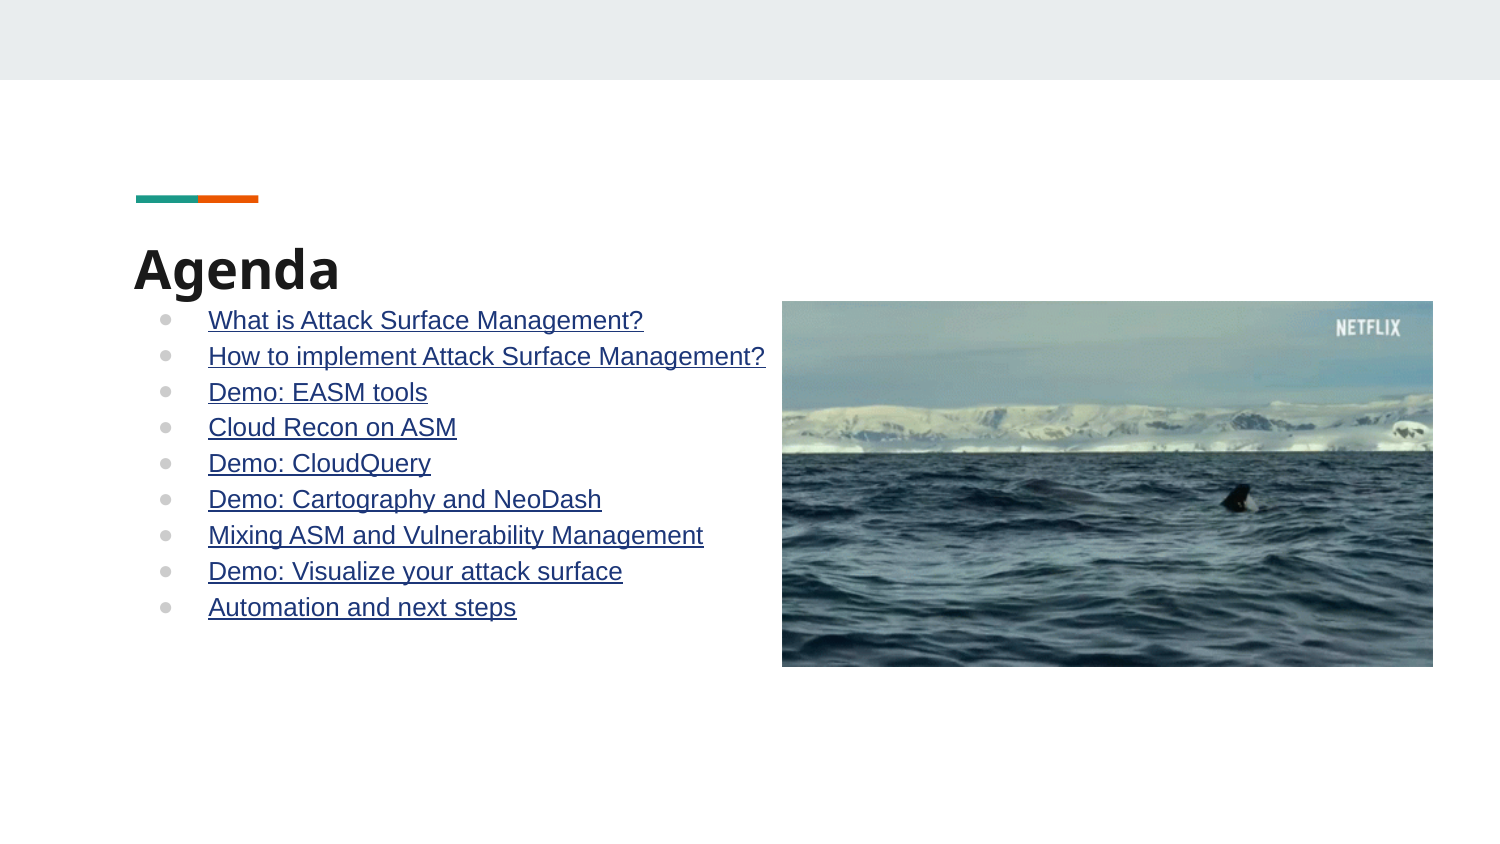

# Agenda
What is Attack Surface Management?
How to implement Attack Surface Management?
Demo: EASM tools
Cloud Recon on ASM
Demo: CloudQuery
Demo: Cartography and NeoDash
Mixing ASM and Vulnerability Management
Demo: Visualize your attack surface
Automation and next steps